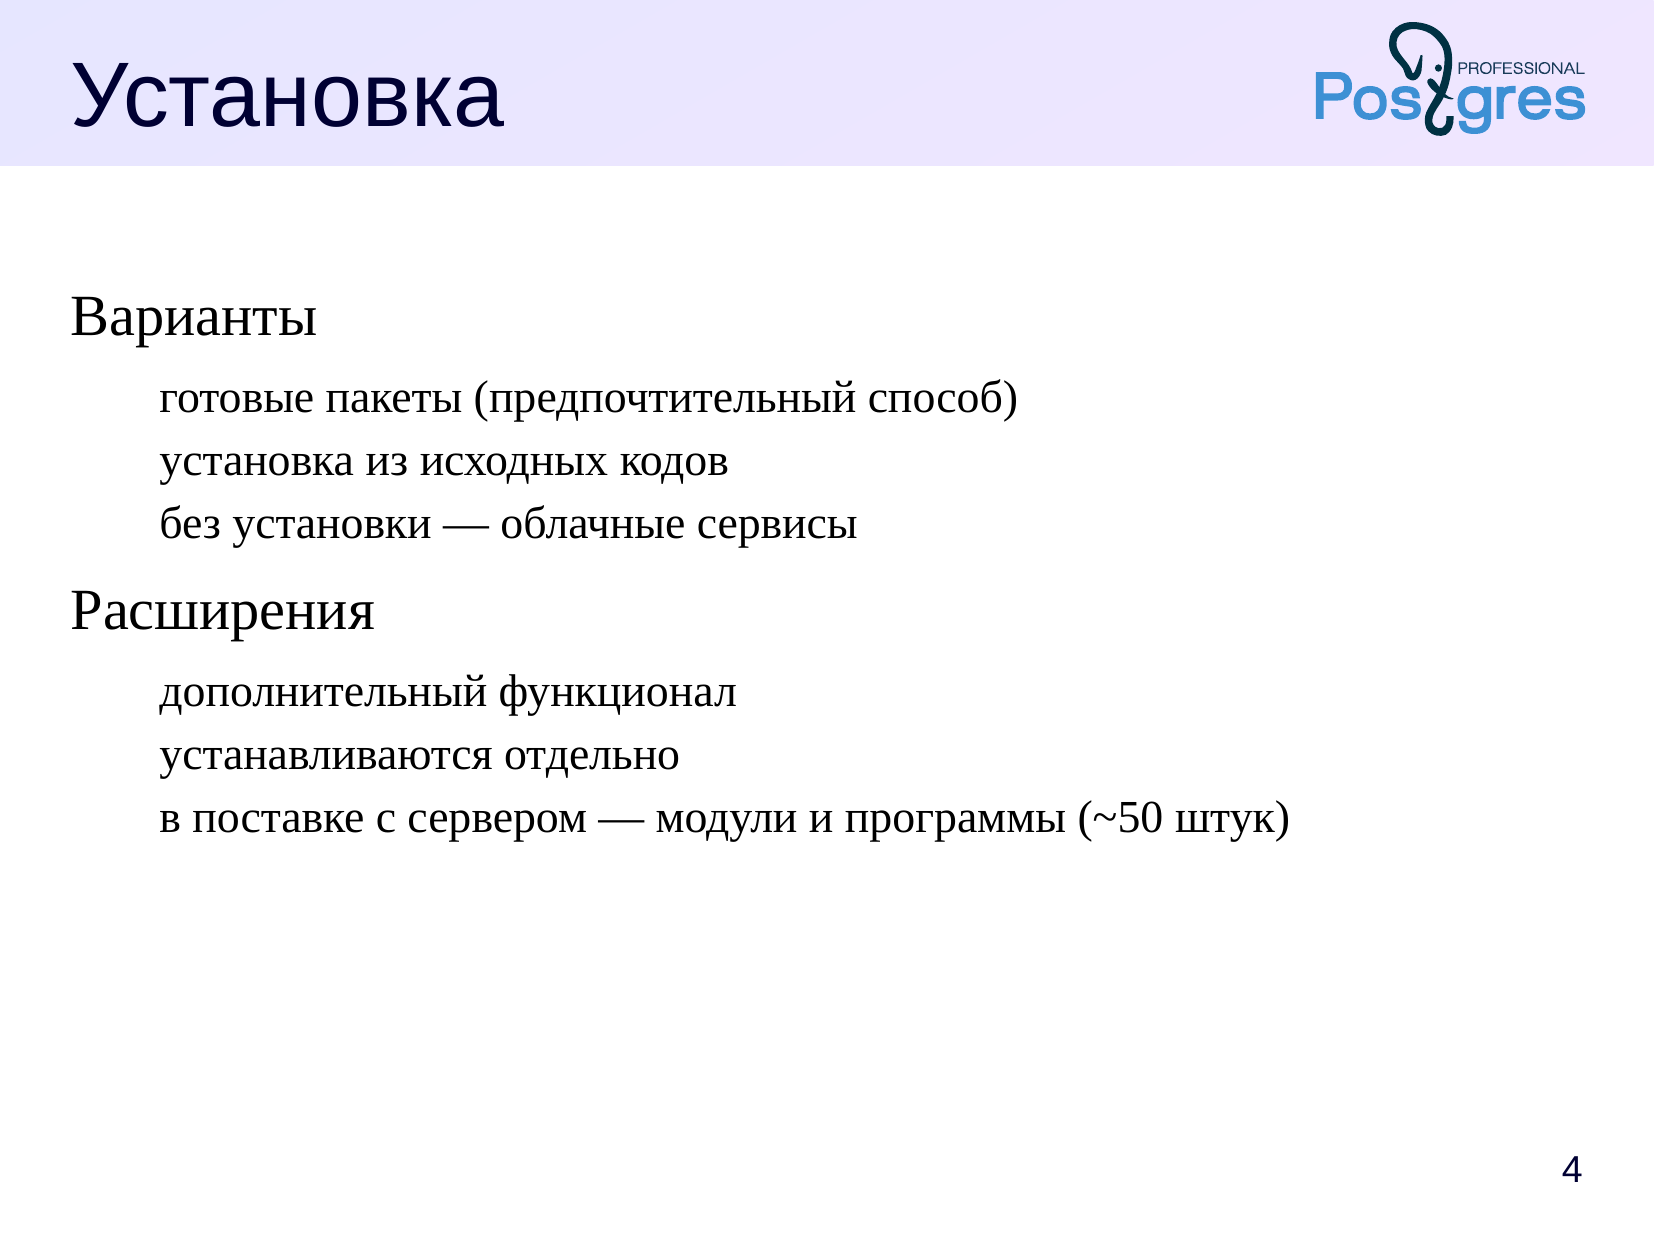

# Установка
Варианты
готовые пакеты (предпочтительный способ)
установка из исходных кодов
без установки — облачные сервисы
Расширения
дополнительный функционал
устанавливаются отдельно
в поставке с сервером — модули и программы (~50 штук)